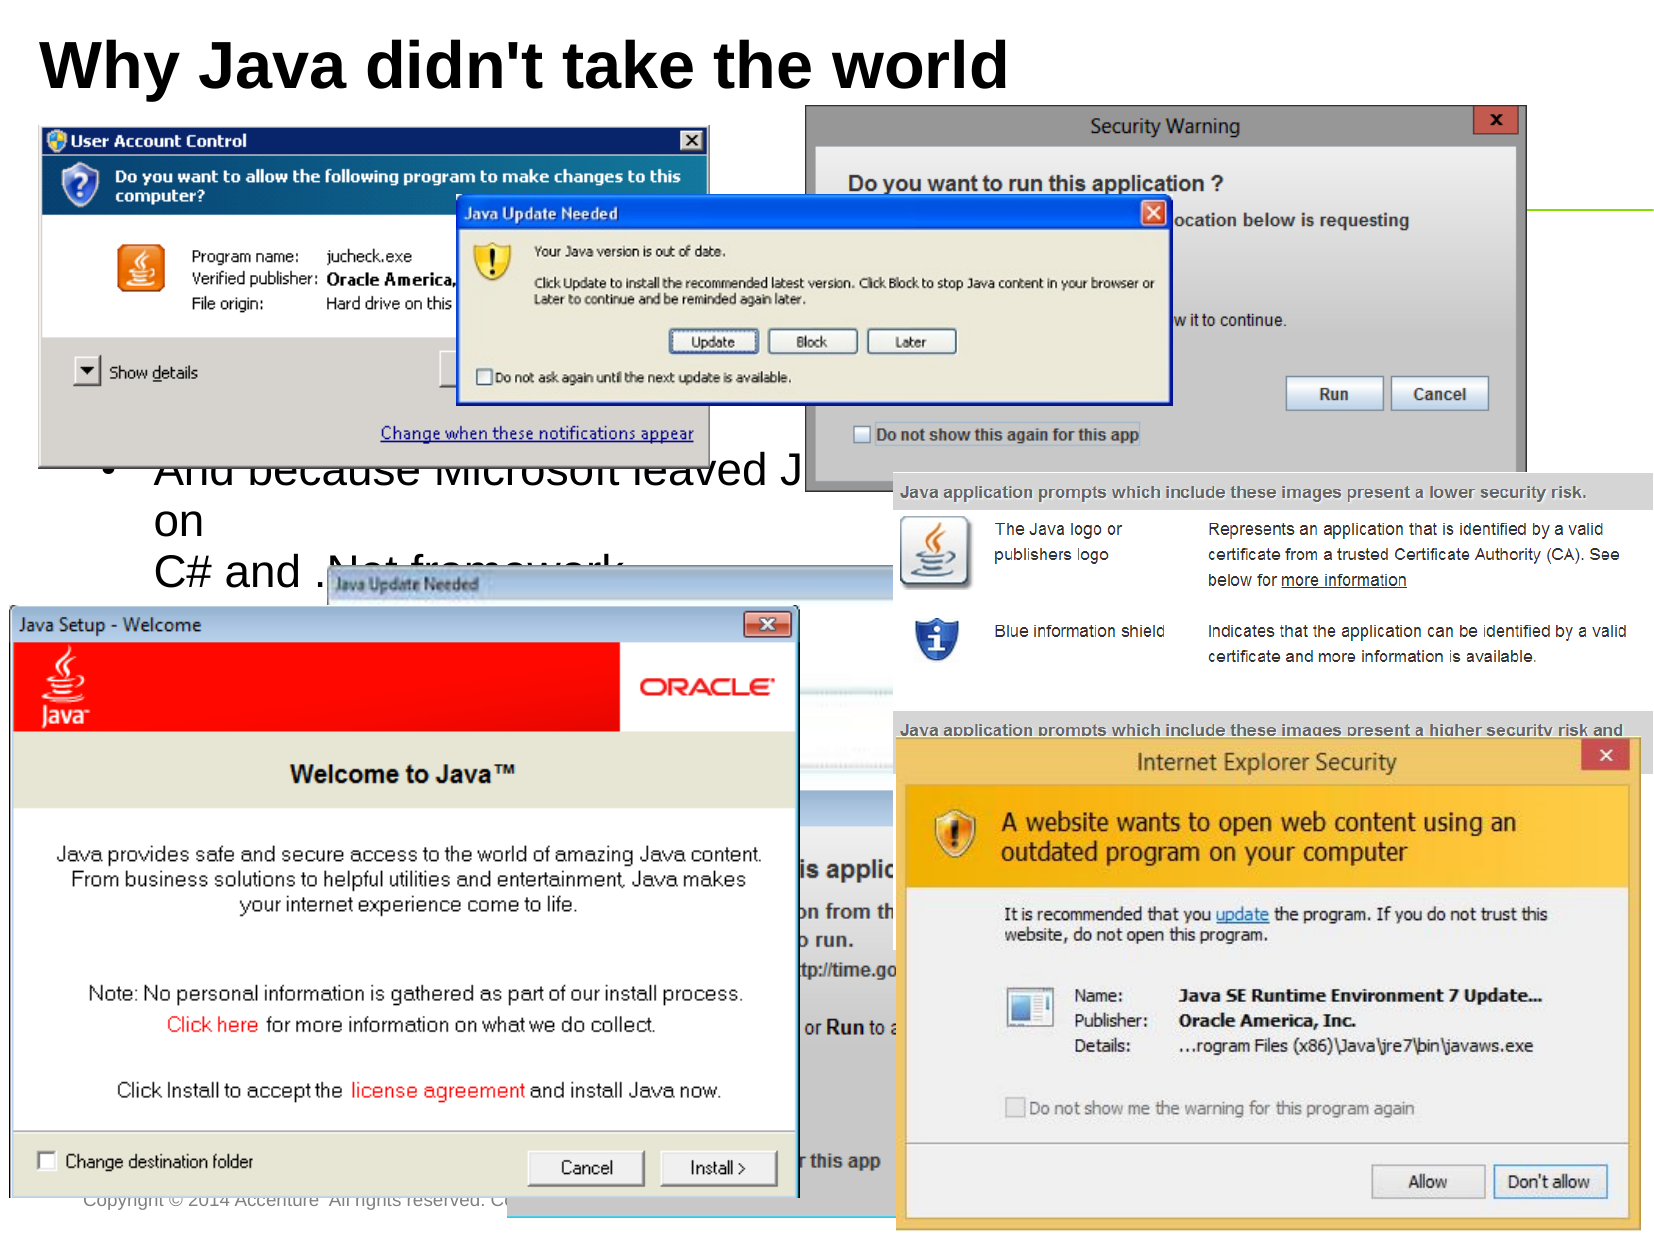

# Why Java didn't take the world
At beginning Java applications were slow and less responsive comparing to native applications
Because Windows did take the world
And because Microsoft leaved Java consortium and started to work on
C# and .Net framework